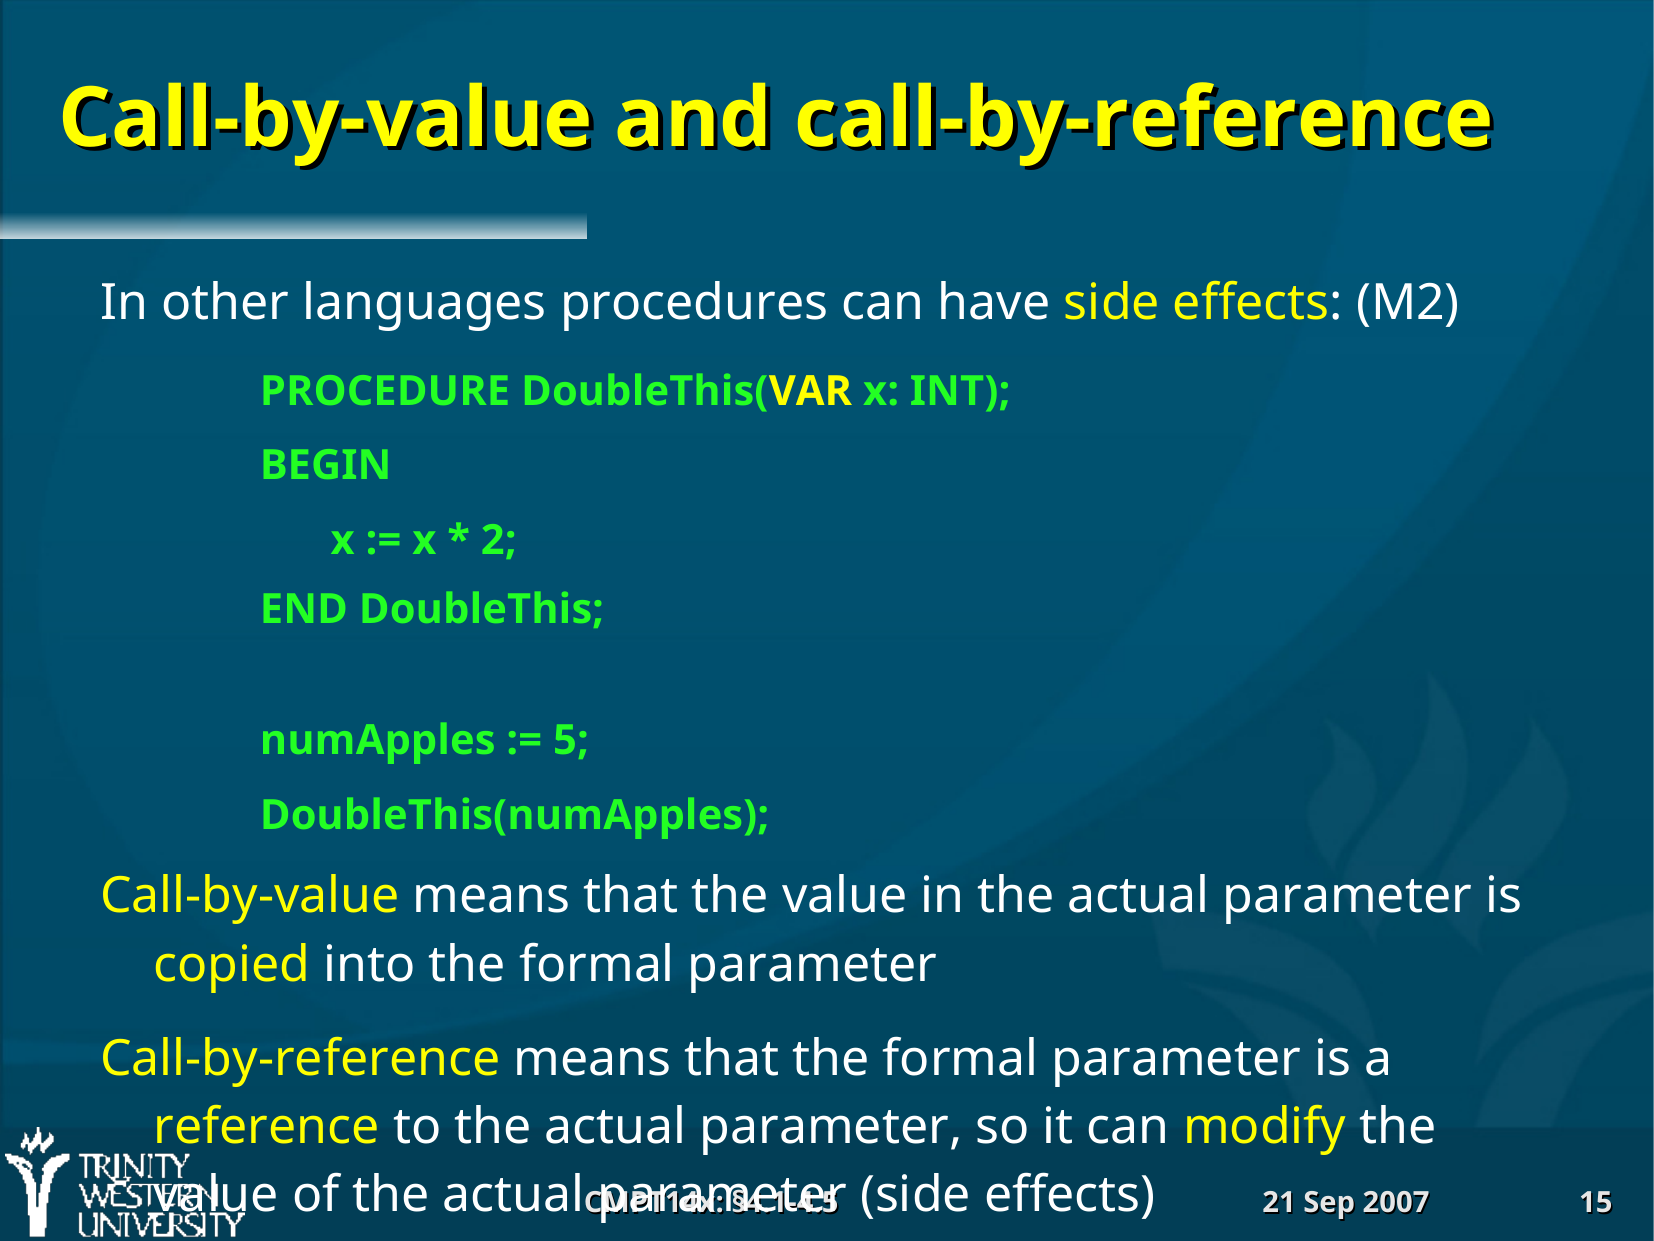

# Call-by-value and call-by-reference
In other languages procedures can have side effects: (M2)
PROCEDURE DoubleThis(VAR x: INT);
BEGIN
x := x * 2;
END DoubleThis;
numApples := 5;
DoubleThis(numApples);
Call-by-value means that the value in the actual parameter is copied into the formal parameter
Call-by-reference means that the formal parameter is a reference to the actual parameter, so it can modify the value of the actual parameter (side effects)
CMPT14x: §4.1-4.5
21 Sep 2007
15